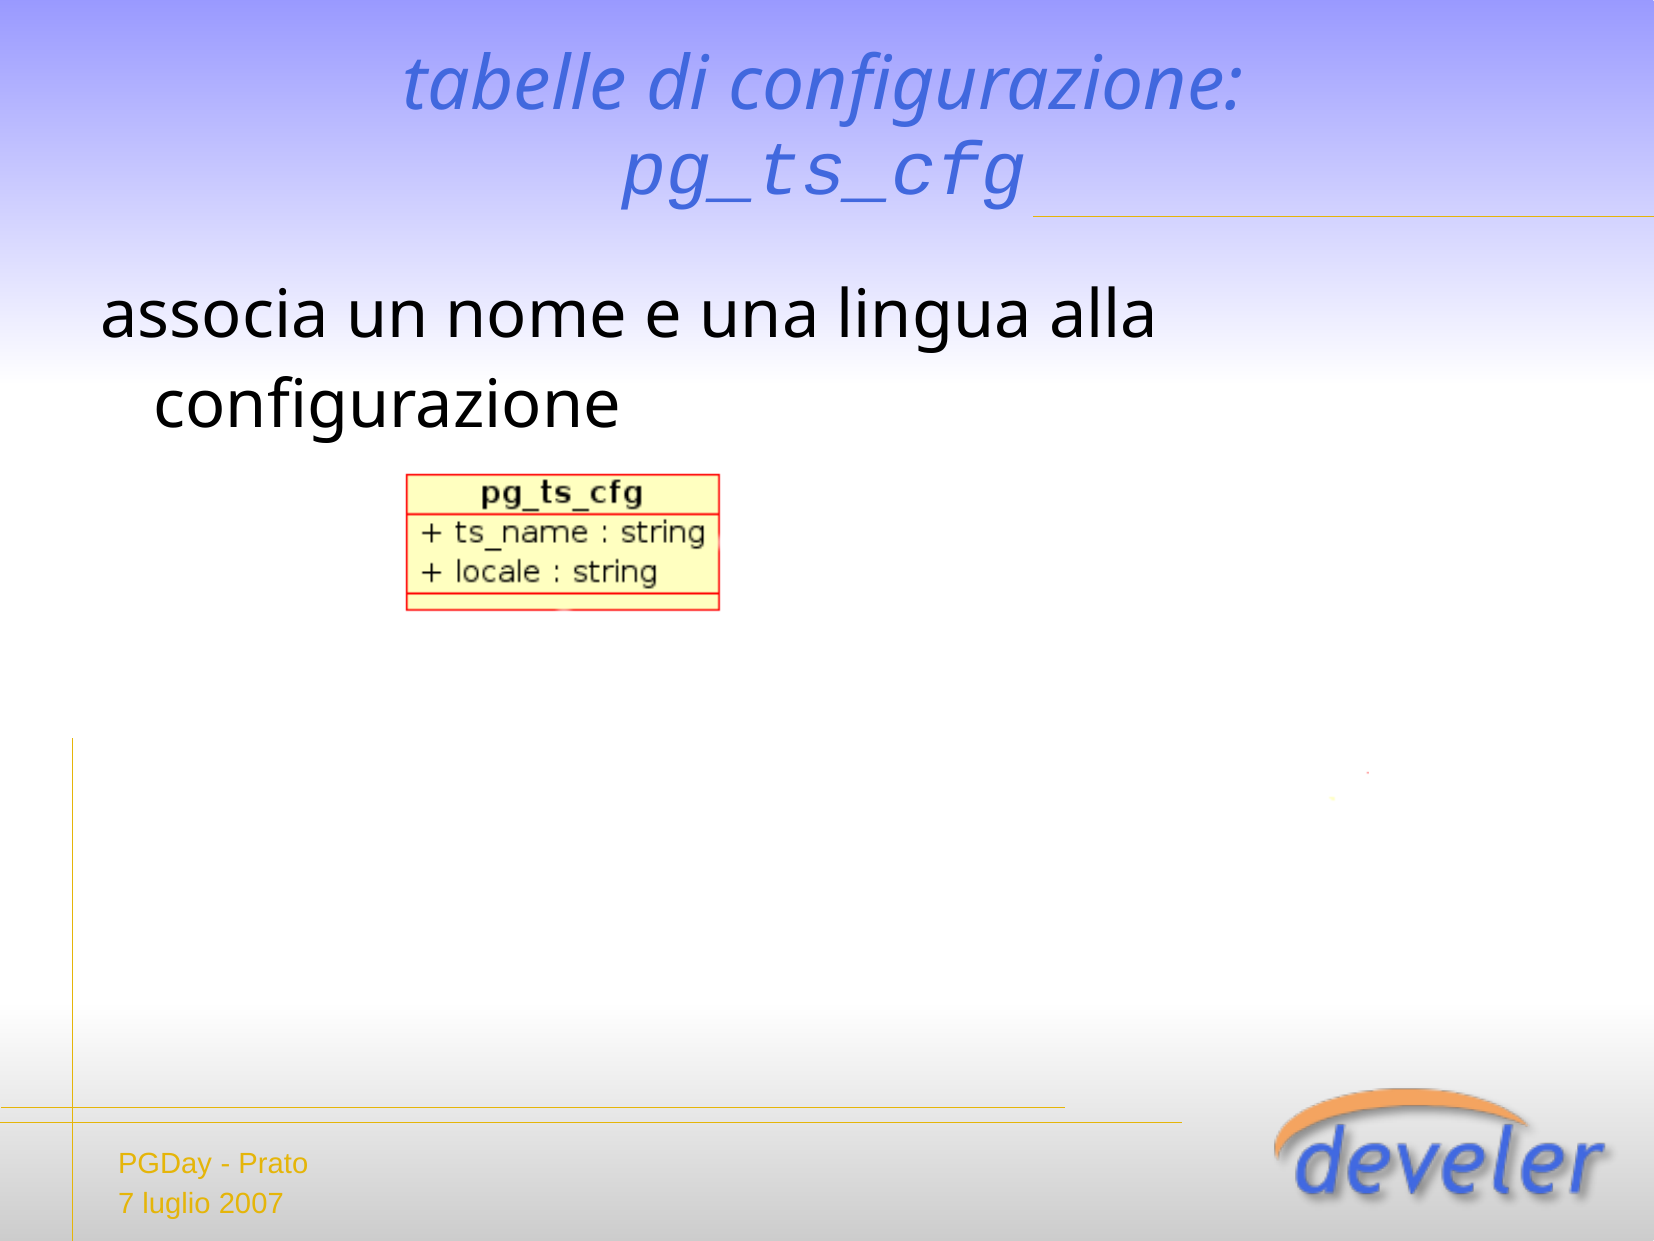

# tabelle di configurazione: pg_ts_cfg
associa un nome e una lingua alla configurazione
PGDay - Prato
7 luglio 2007